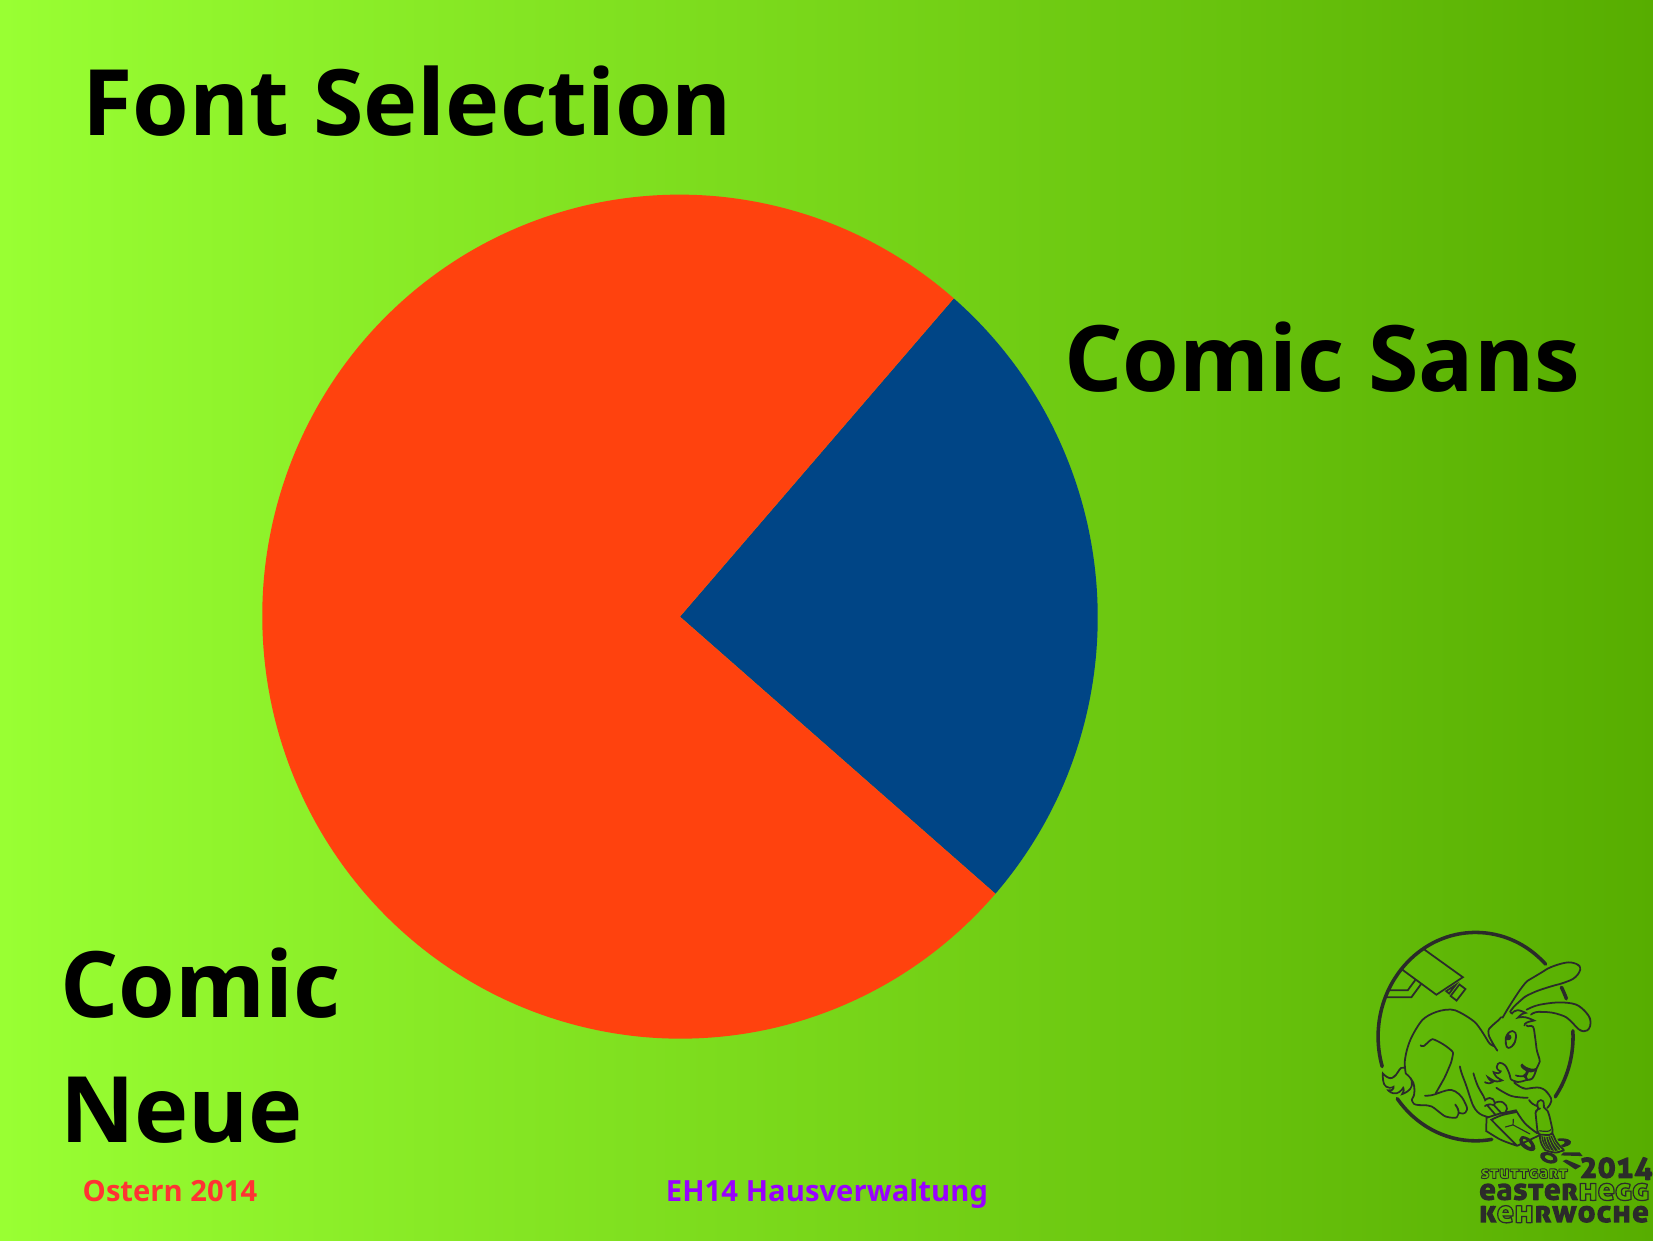

# Font Selection
### Chart
| Category | Coolness |
|---|---|
| Comic Sans | 25.0 |
| Comic Neue | 75.0 |Comic Sans
Comic Neue